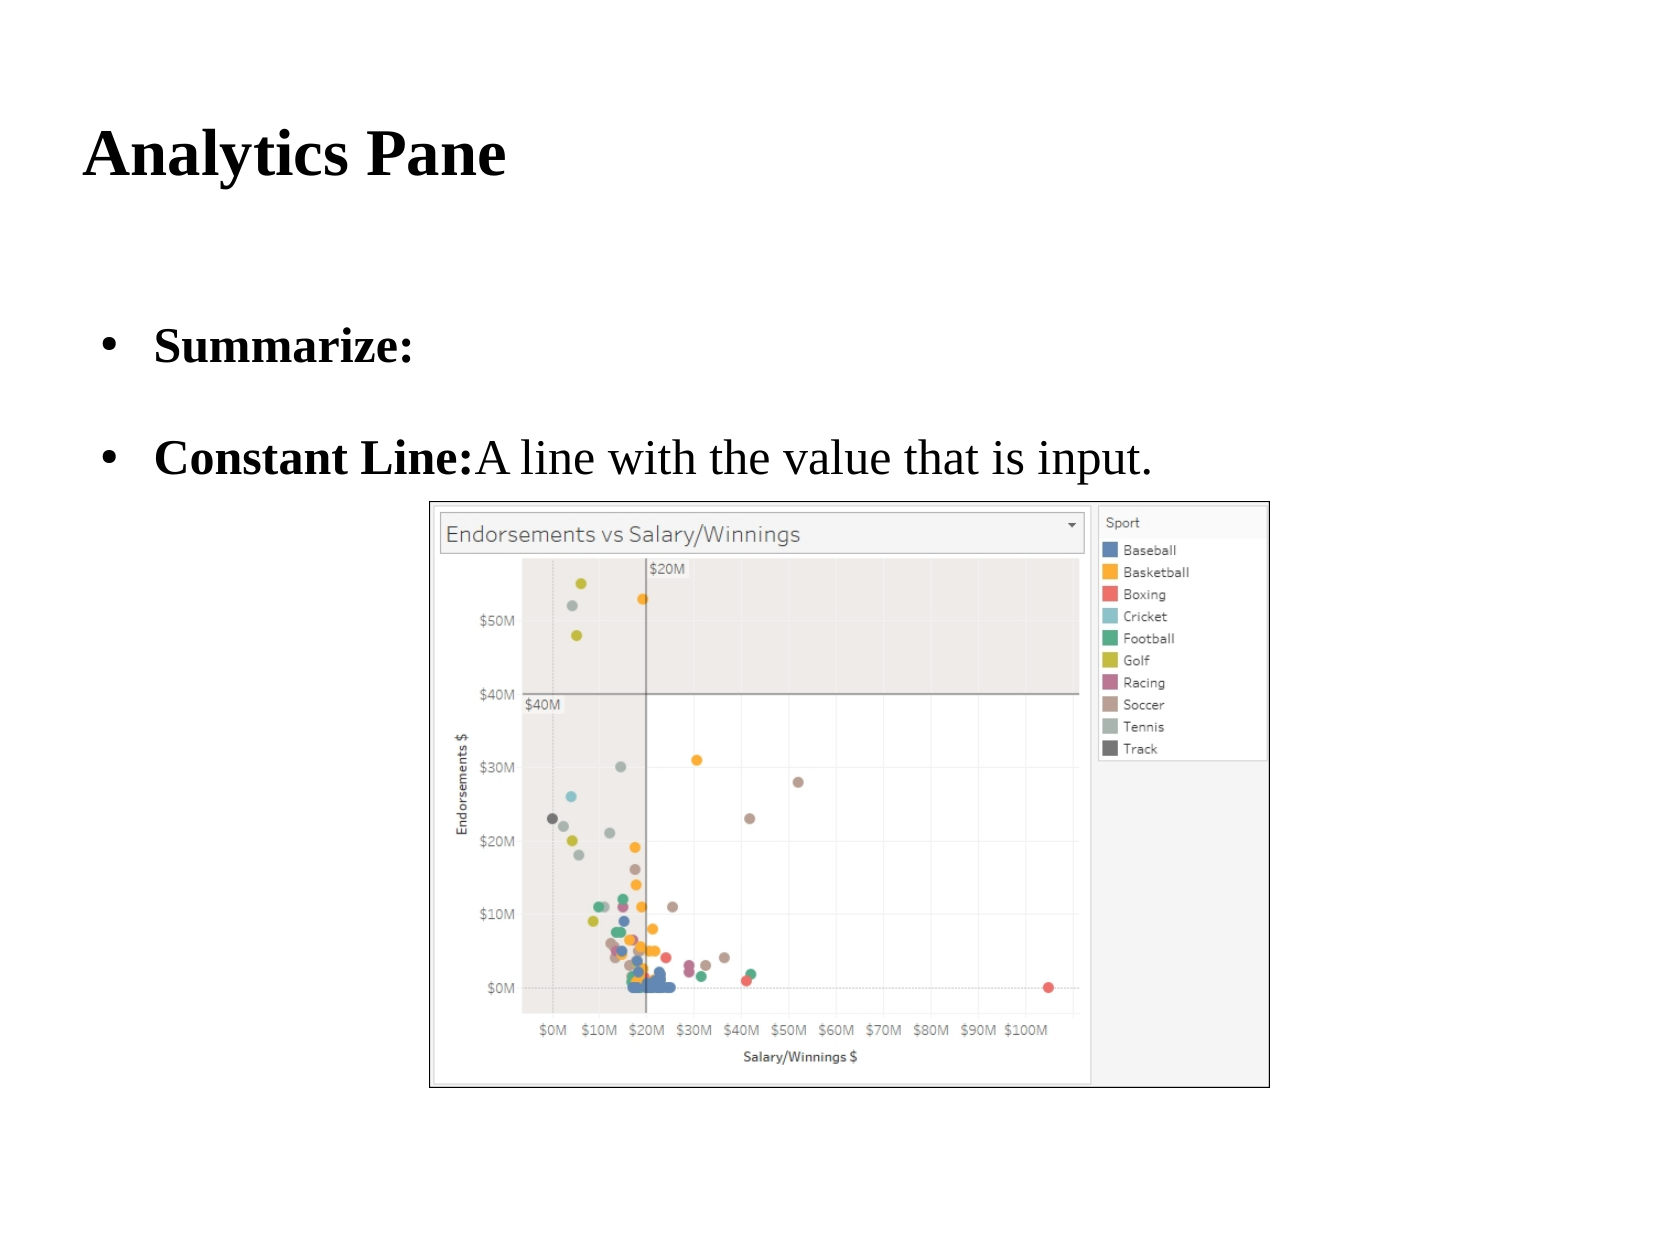

# Analytics Pane
Summarize:
Constant Line:A line with the value that is input.